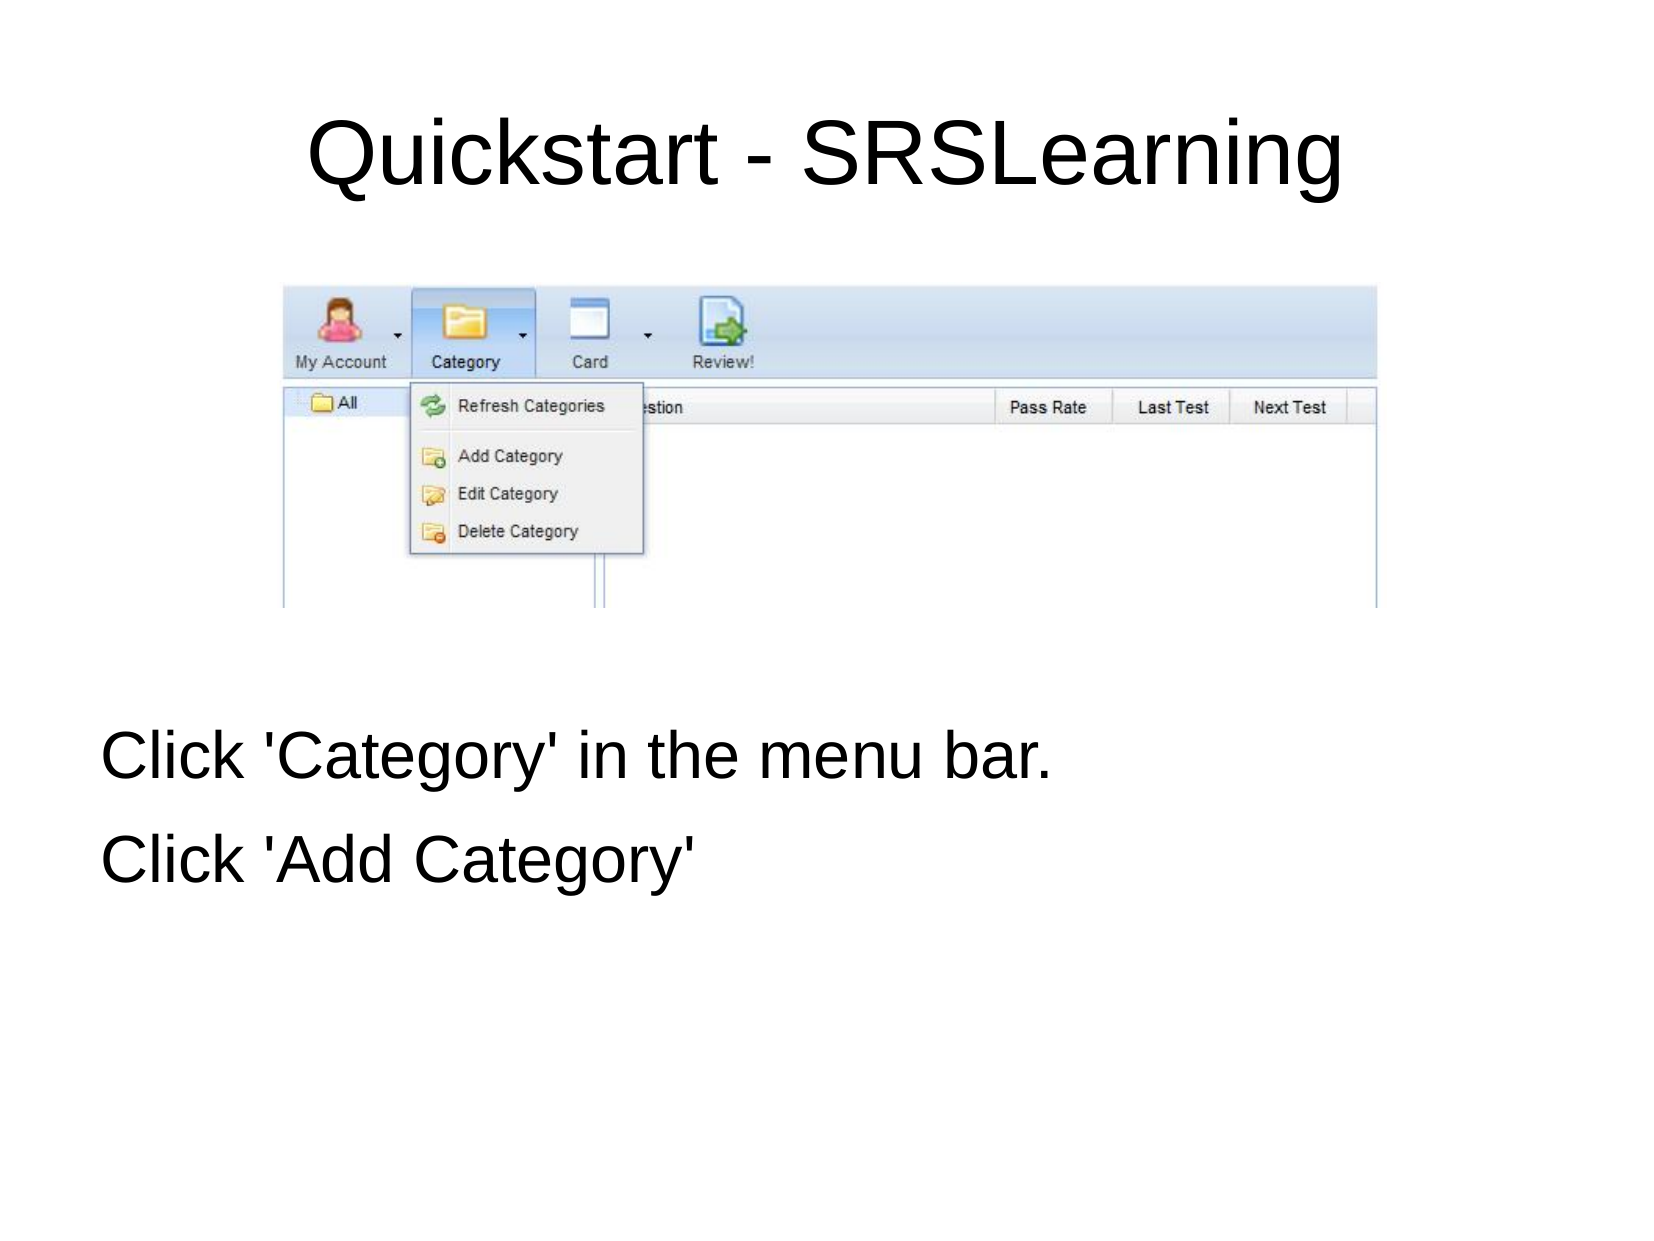

# Quickstart - SRSLearning
Click 'Category' in the menu bar.
Click 'Add Category'